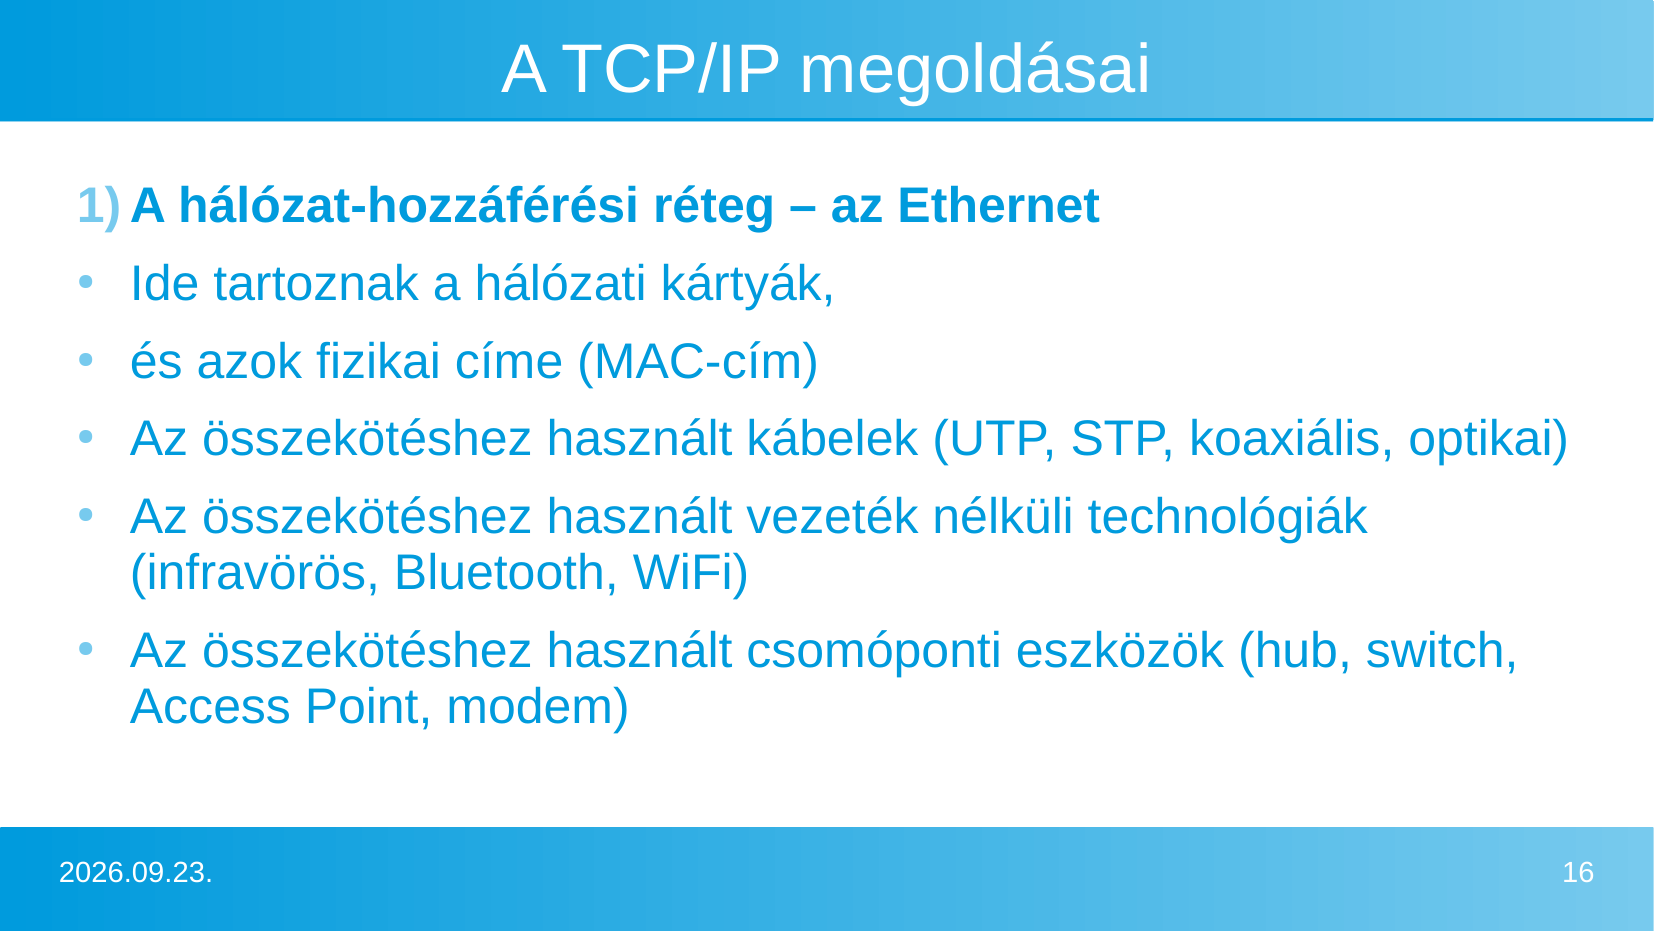

# A TCP/IP megoldásai
A hálózat-hozzáférési réteg – az Ethernet
Ide tartoznak a hálózati kártyák,
és azok fizikai címe (MAC-cím)
Az összekötéshez használt kábelek (UTP, STP, koaxiális, optikai)
Az összekötéshez használt vezeték nélküli technológiák (infravörös, Bluetooth, WiFi)
Az összekötéshez használt csomóponti eszközök (hub, switch, Access Point, modem)
16